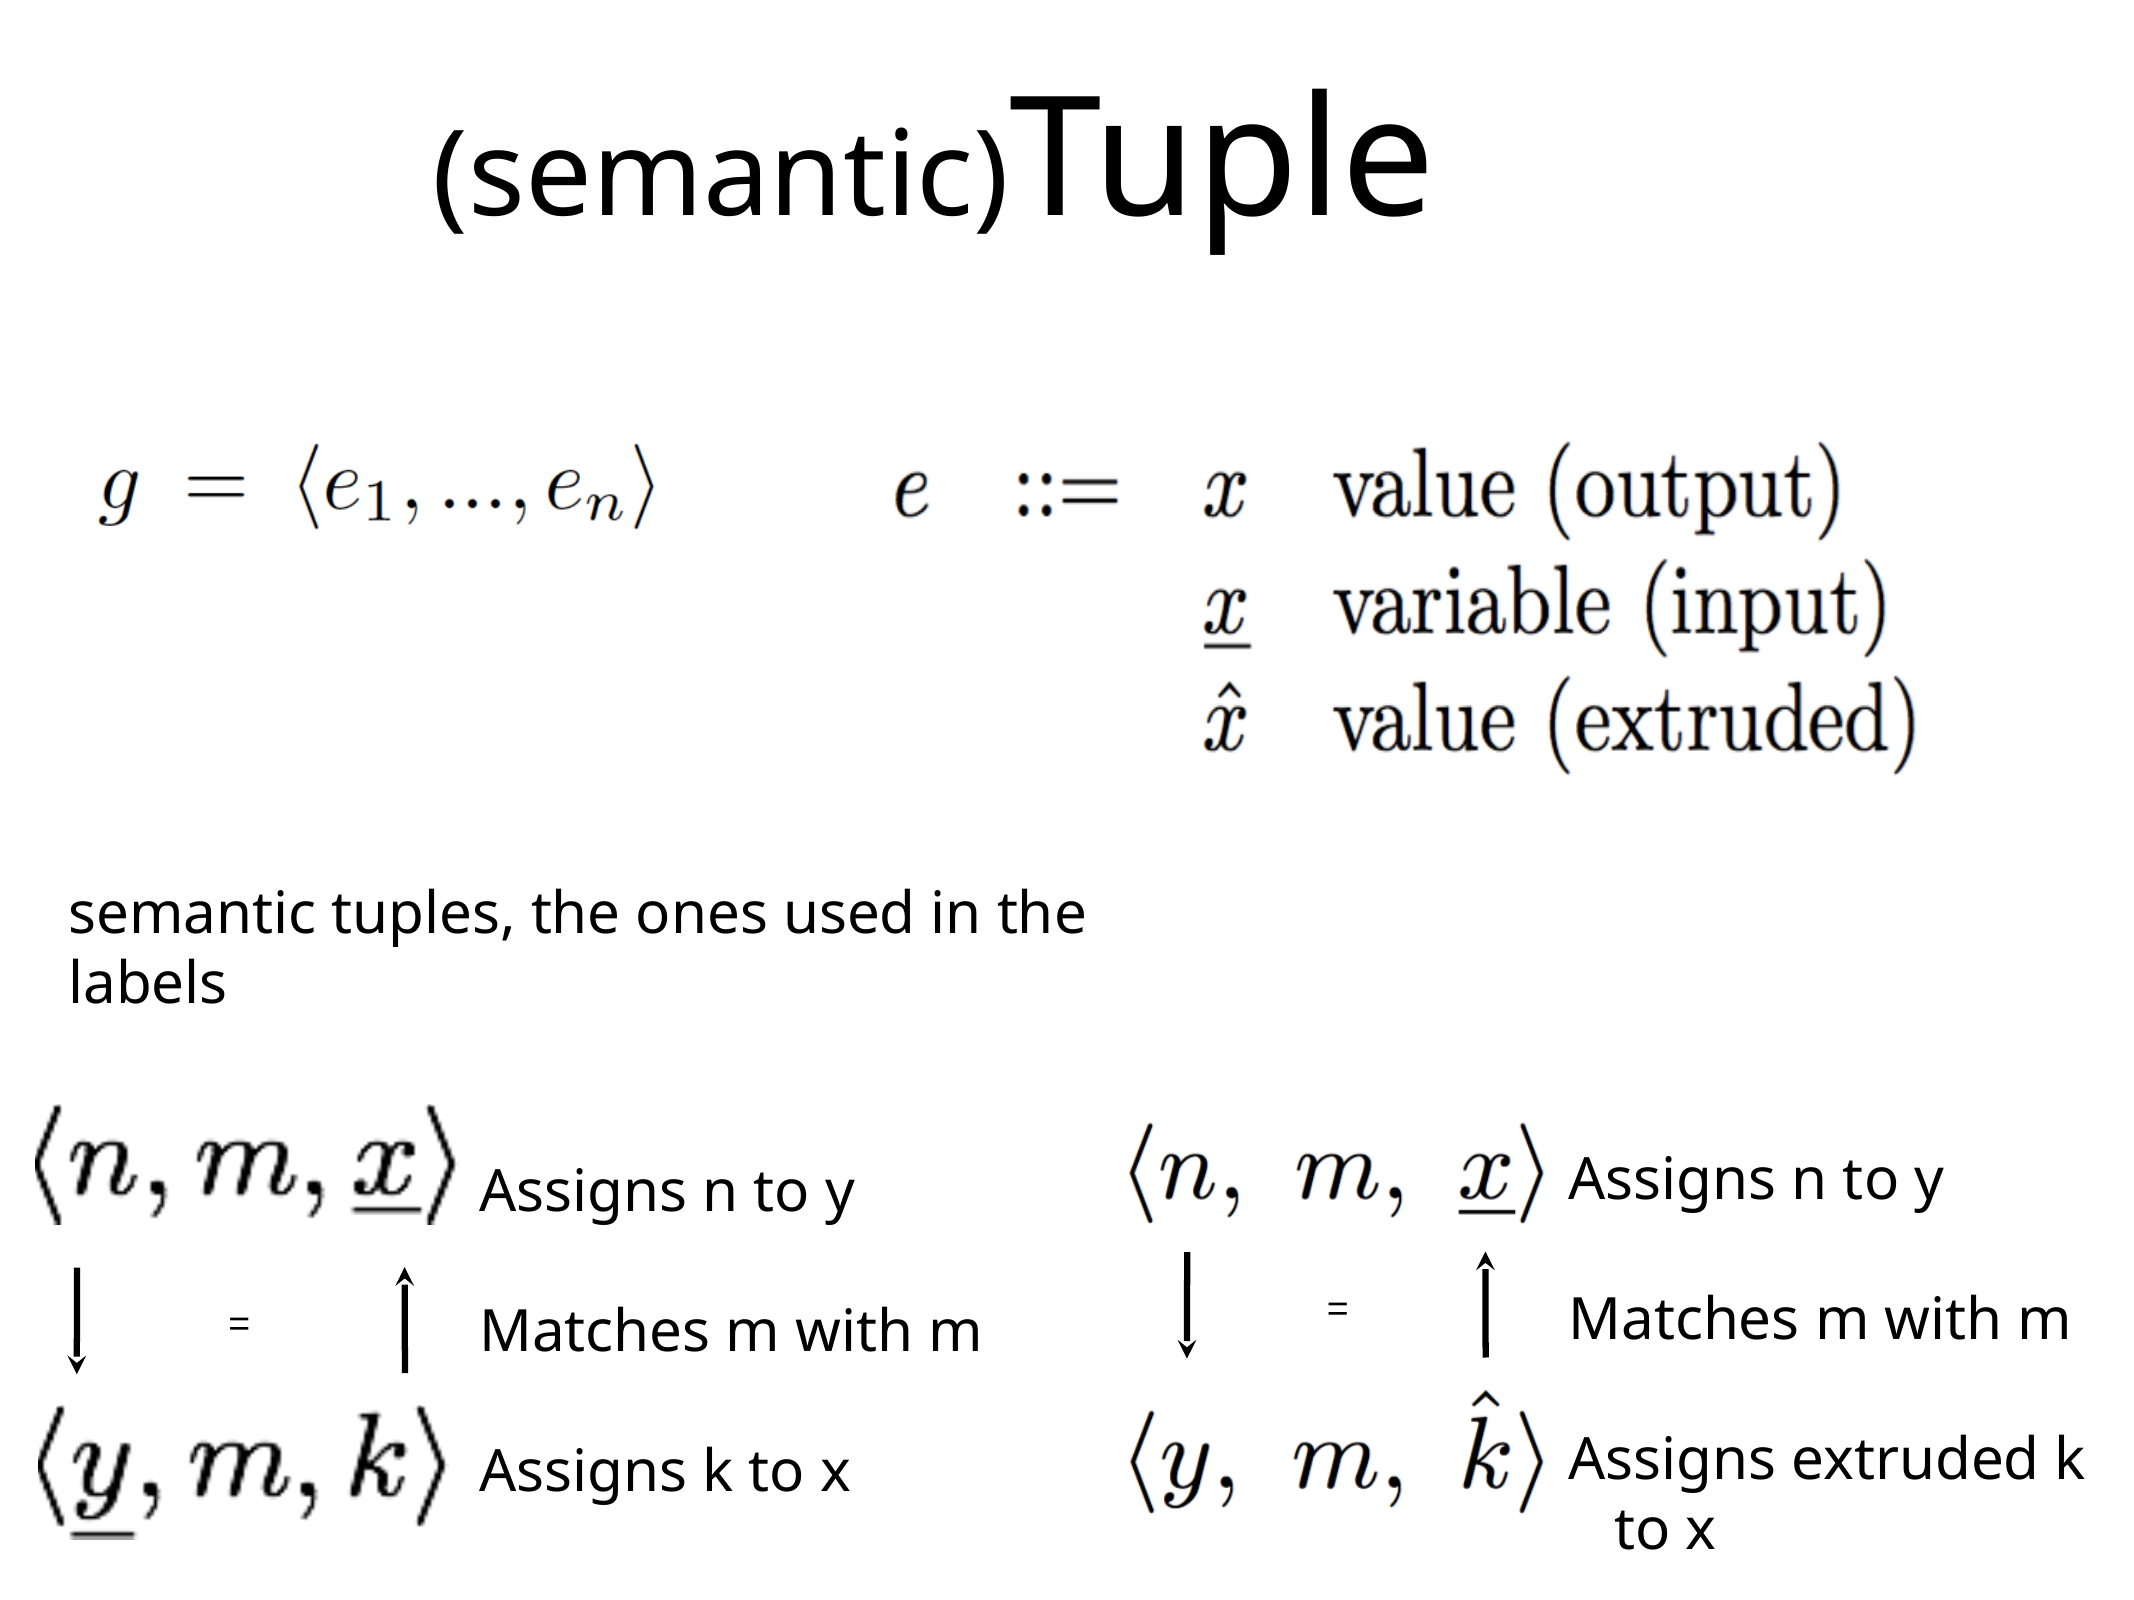

# (semantic)Tuple
semantic tuples, the ones used in the labels
Assigns n to y
Matches m with m
Assigns extruded k
 to x
Assigns n to y
Matches m with m
Assigns k to x
=
=
31